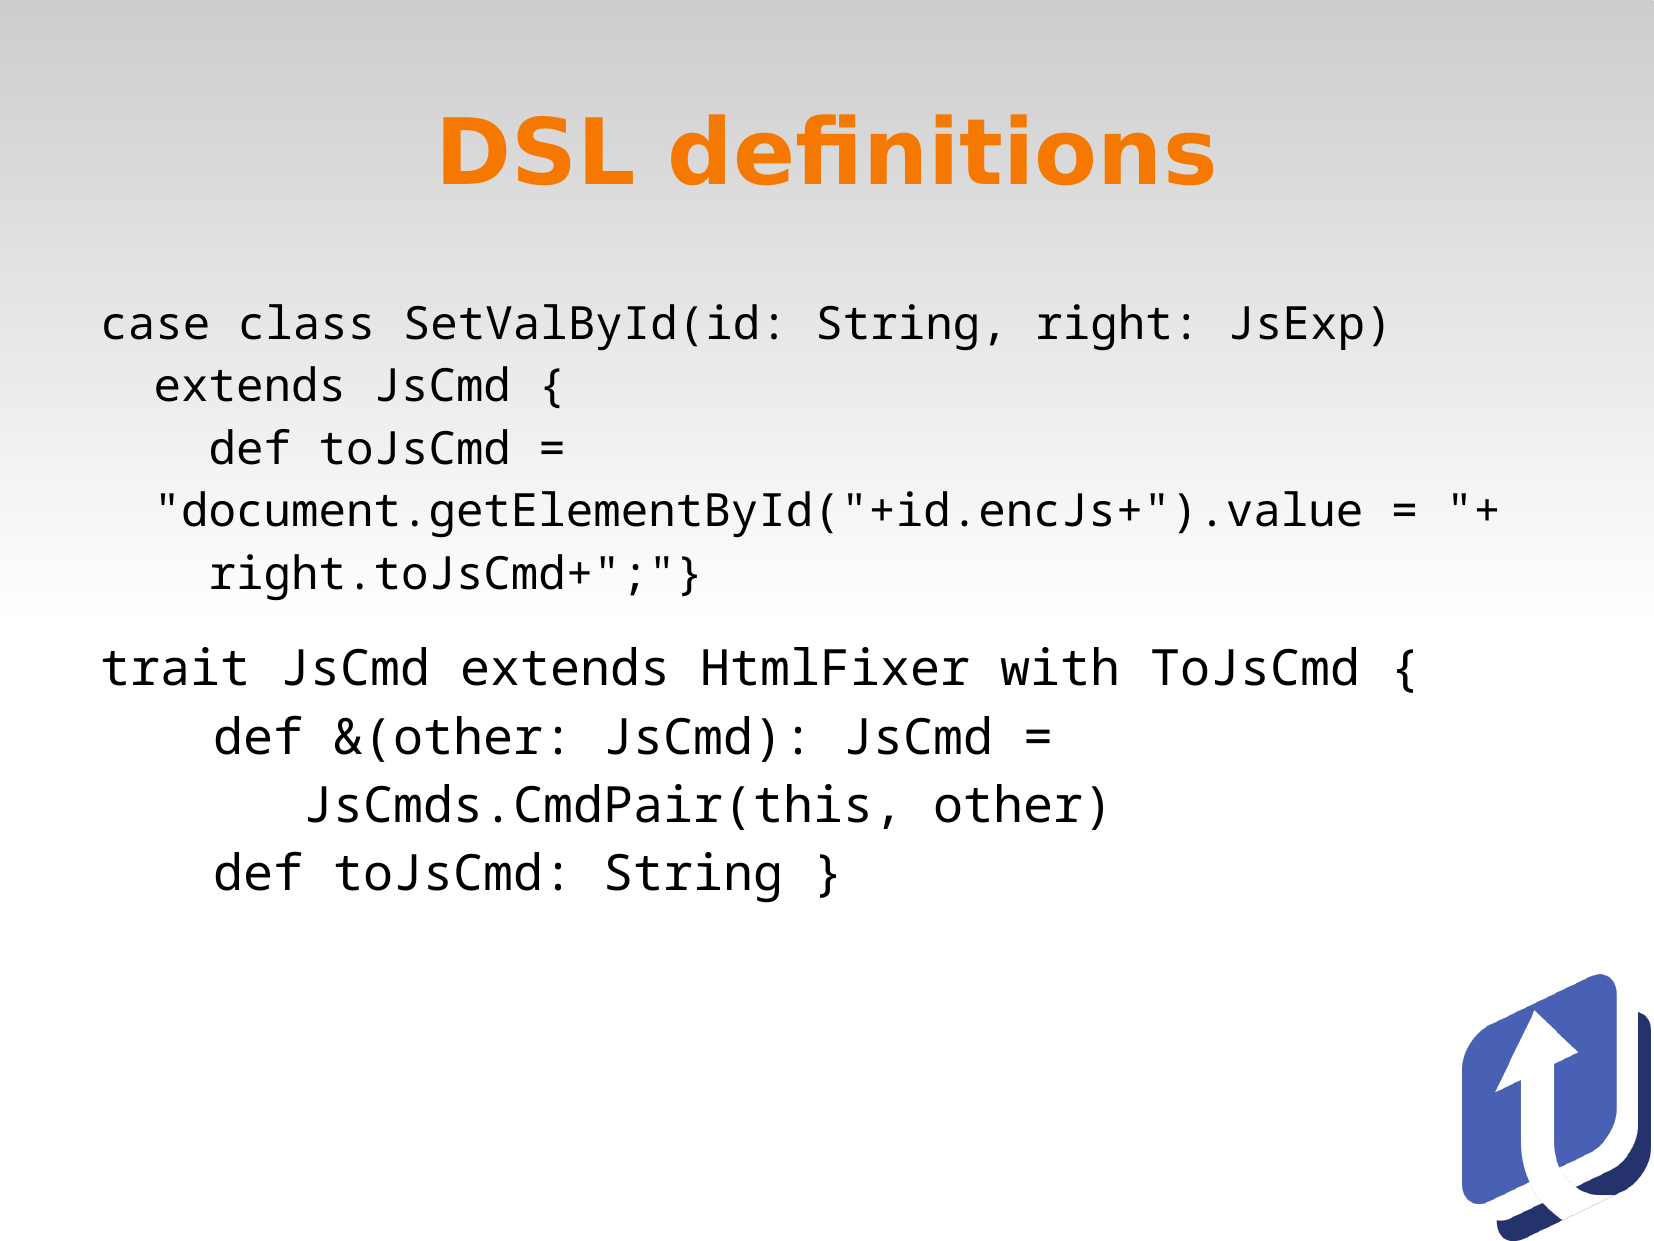

# DSL definitions
case class SetValById(id: String, right: JsExp) extends JsCmd {
 def toJsCmd = "document.getElementById("+id.encJs+").value = "+
 right.toJsCmd+";"}
trait JsCmd extends HtmlFixer with ToJsCmd {
 def &(other: JsCmd): JsCmd =
 JsCmds.CmdPair(this, other)
 def toJsCmd: String }